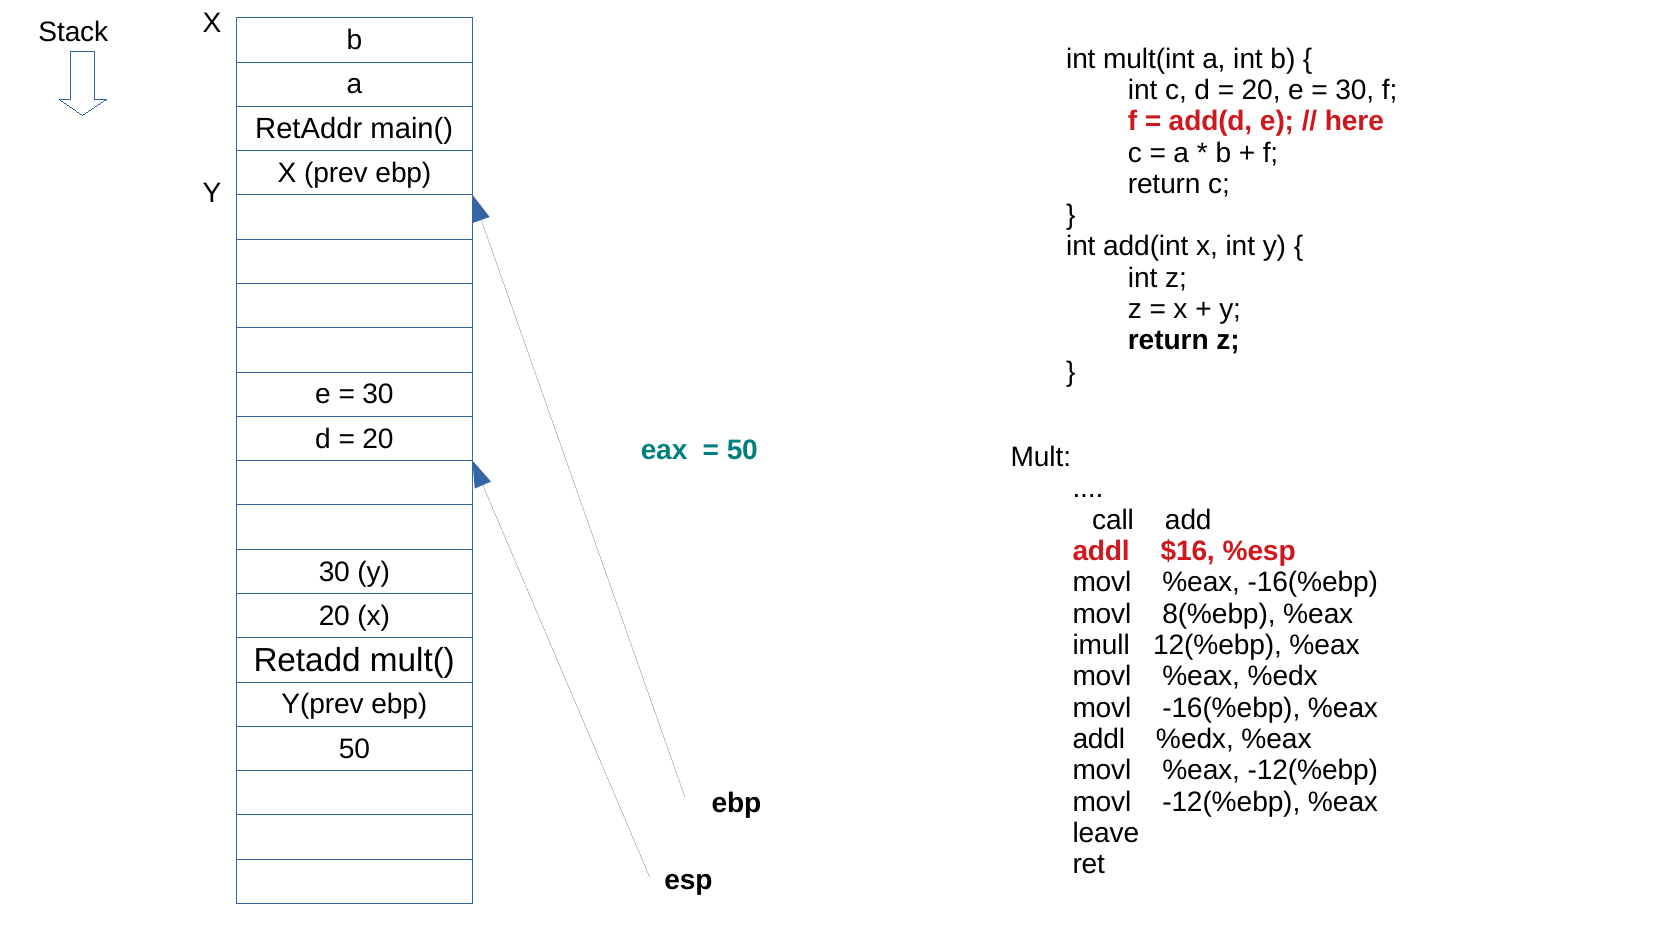

X
Stack
b
int mult(int a, int b) {
 int c, d = 20, e = 30, f;
 f = add(d, e); // here
 c = a * b + f;
 return c;
}
int add(int x, int y) {
 int z;
 z = x + y;
 return z;
}
a
RetAddr main()
X (prev ebp)
Y
e = 30
d = 20
eax = 50
Mult:
 ....
 	 call add
 addl $16, %esp
 movl %eax, -16(%ebp)
 movl 8(%ebp), %eax
 imull 12(%ebp), %eax
 movl %eax, %edx
 movl -16(%ebp), %eax
 addl %edx, %eax
 movl %eax, -12(%ebp)
 movl -12(%ebp), %eax
 leave
 ret
30 (y)
20 (x)
Retadd mult()
Y(prev ebp)
50
ebp
esp